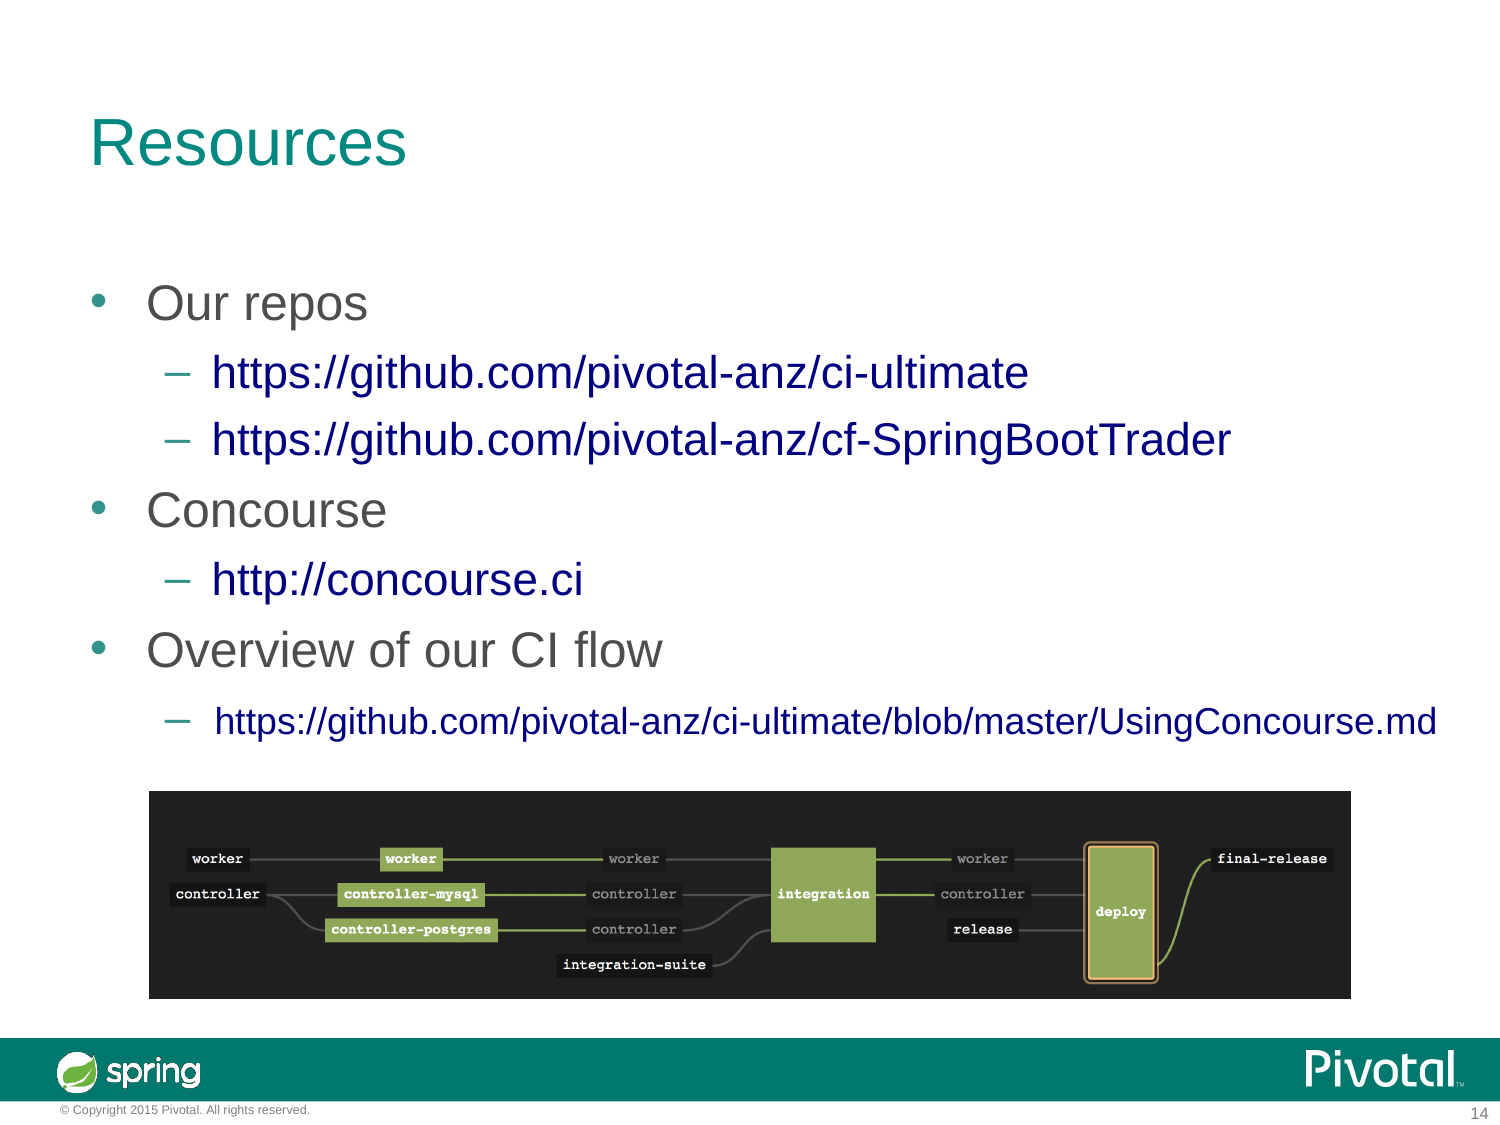

# Resources
Our repos
https://github.com/pivotal-anz/ci-ultimate
https://github.com/pivotal-anz/cf-SpringBootTrader
Concourse
http://concourse.ci
Overview of our CI flow
https://github.com/pivotal-anz/ci-ultimate/blob/master/UsingConcourse.md